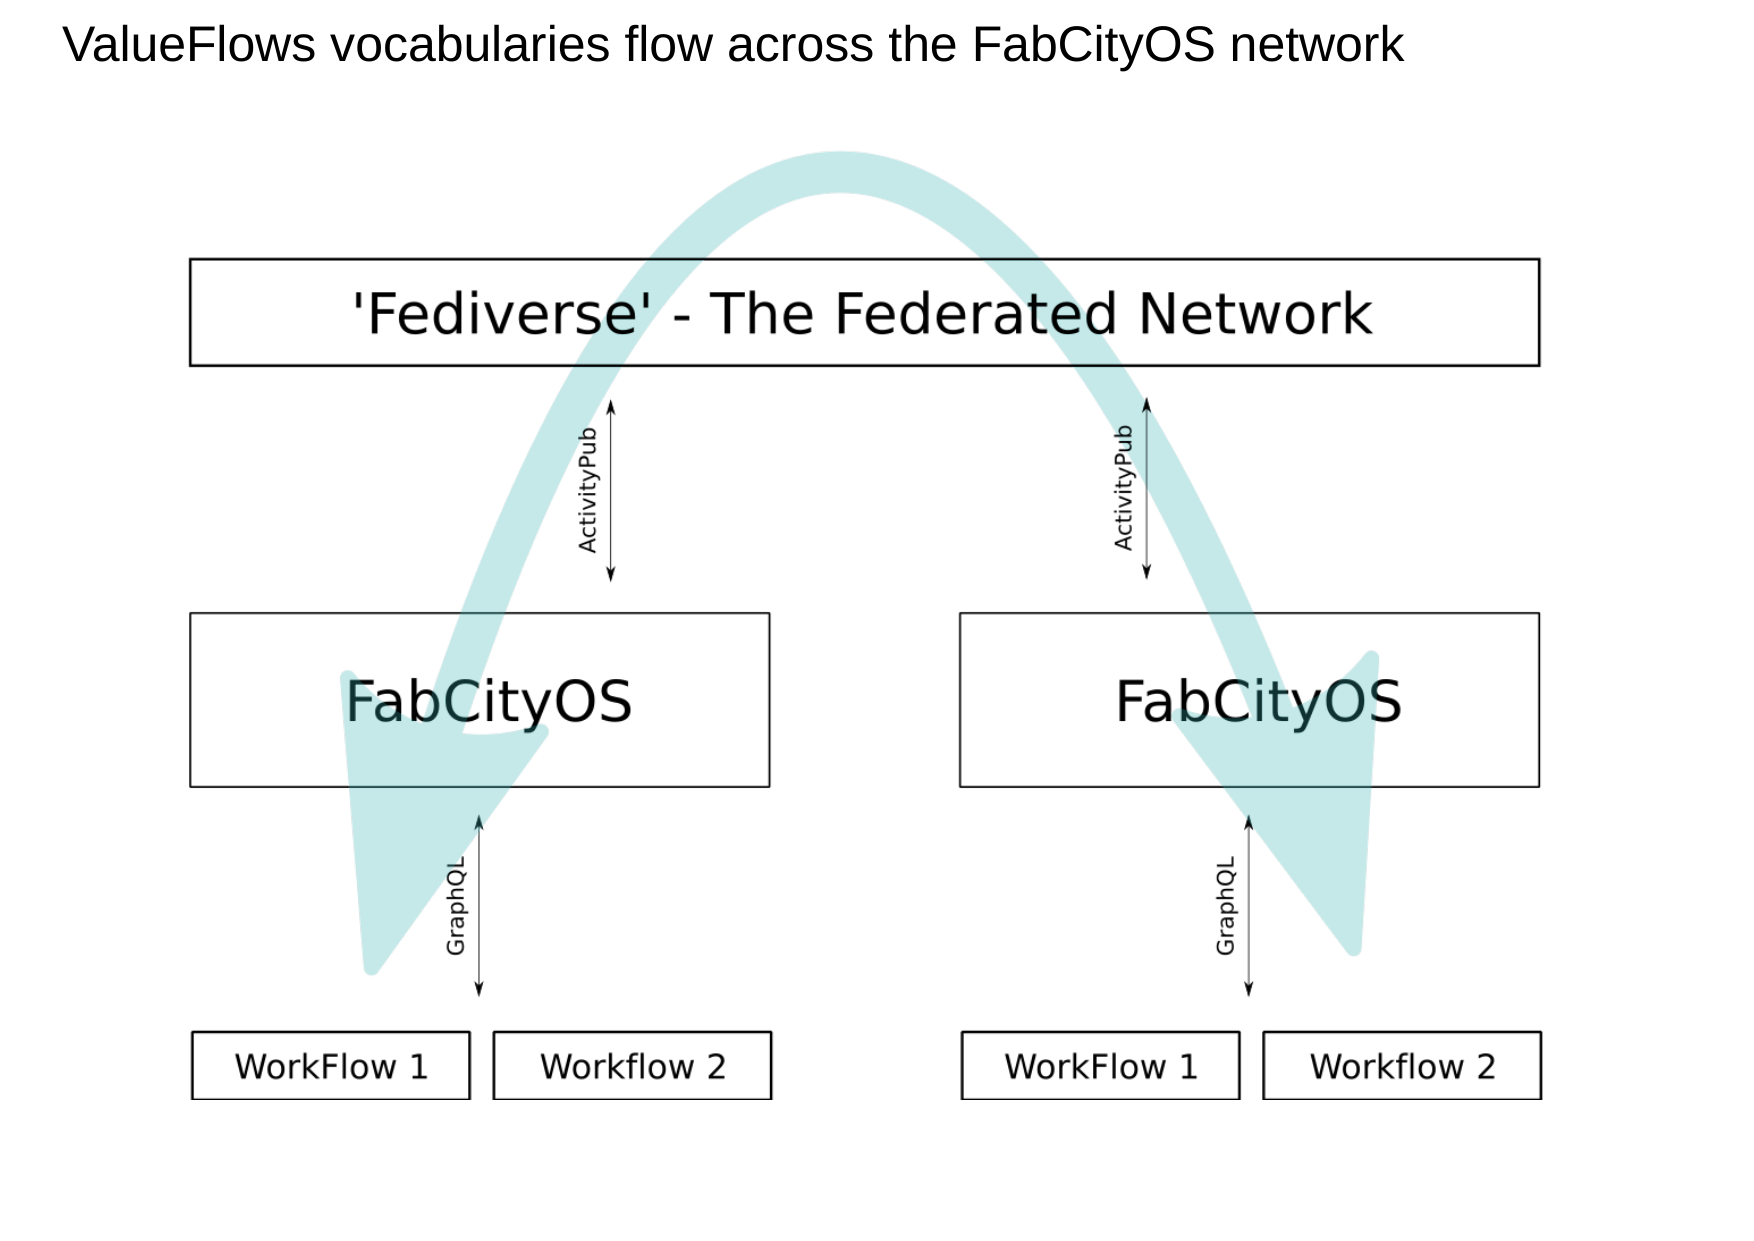

ValueFlows vocabularies flow across the FabCityOS network